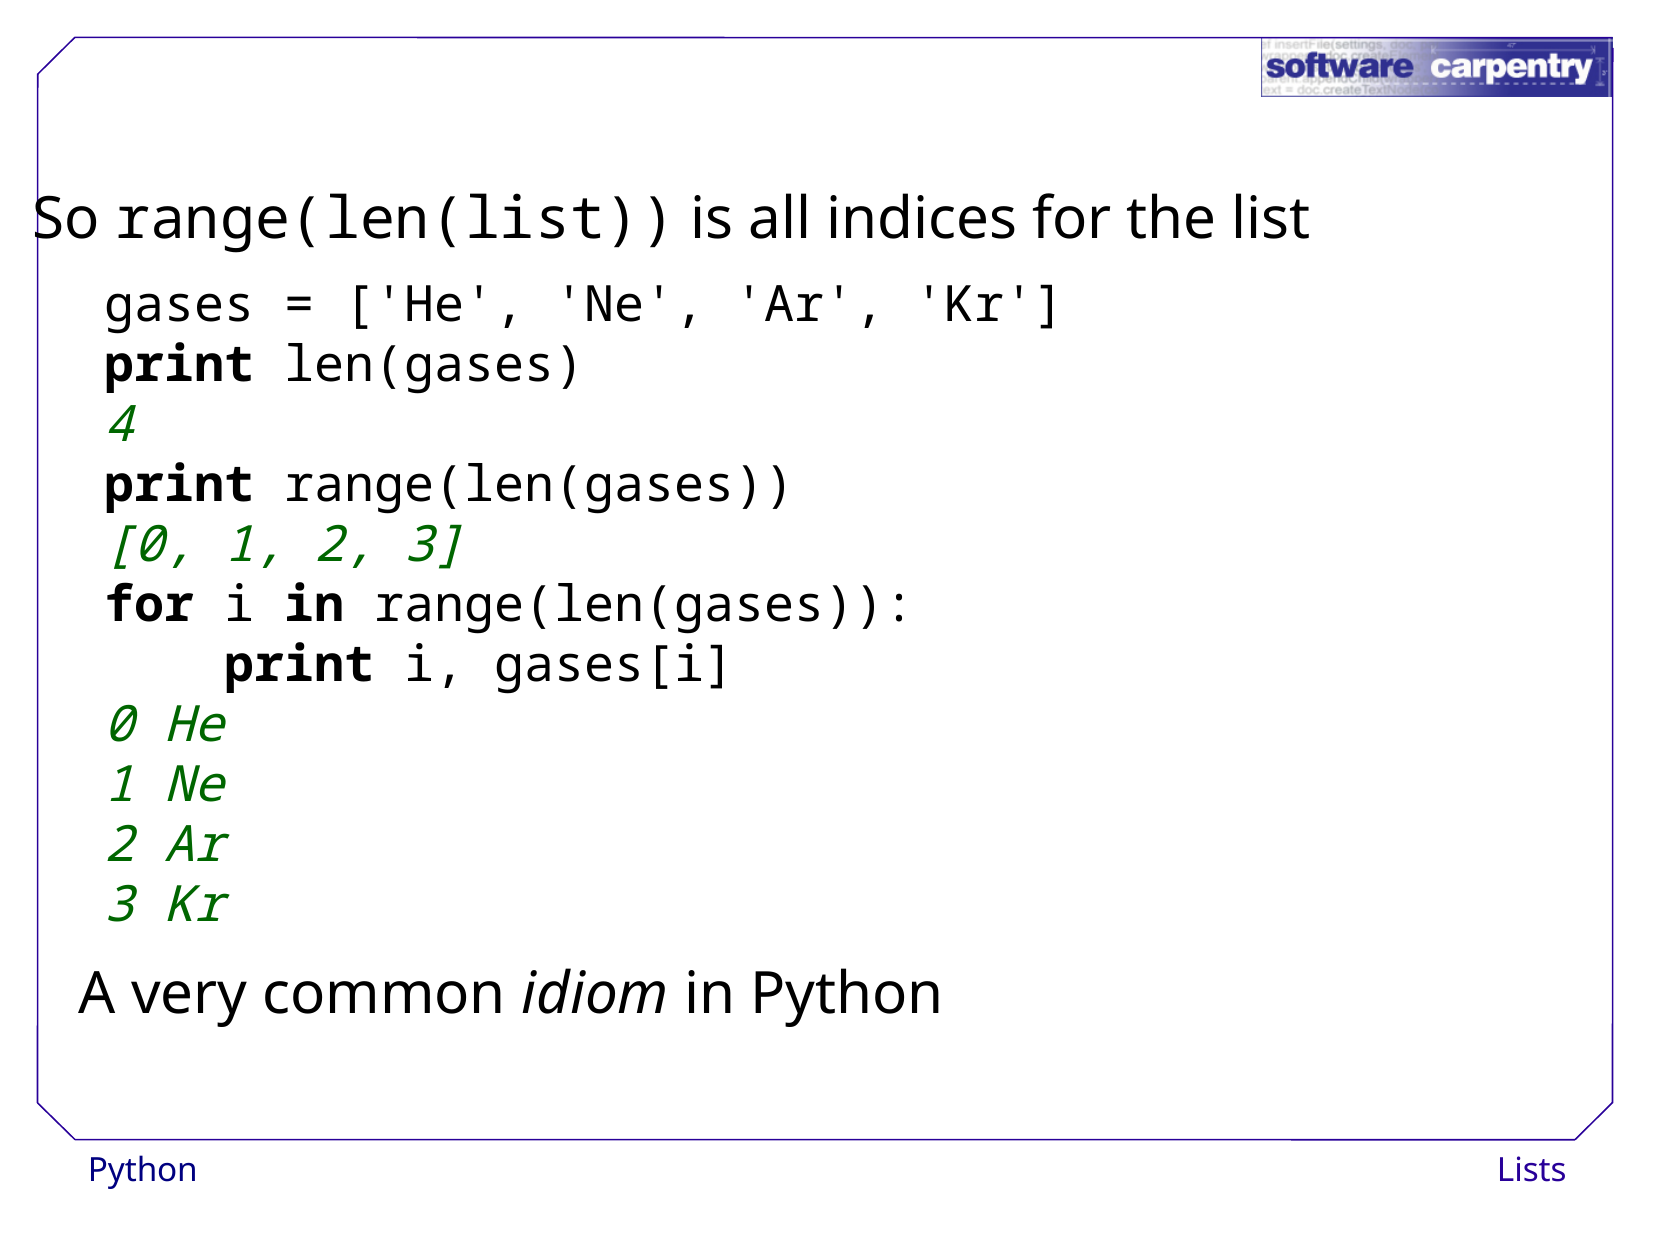

So range(len(list)) is all indices for the list
gases = ['He', 'Ne', 'Ar', 'Kr']
print len(gases)
4
print range(len(gases))
[0, 1, 2, 3]
for i in range(len(gases)):
 print i, gases[i]
0 He
1 Ne
2 Ar
3 Kr
A very common idiom in Python